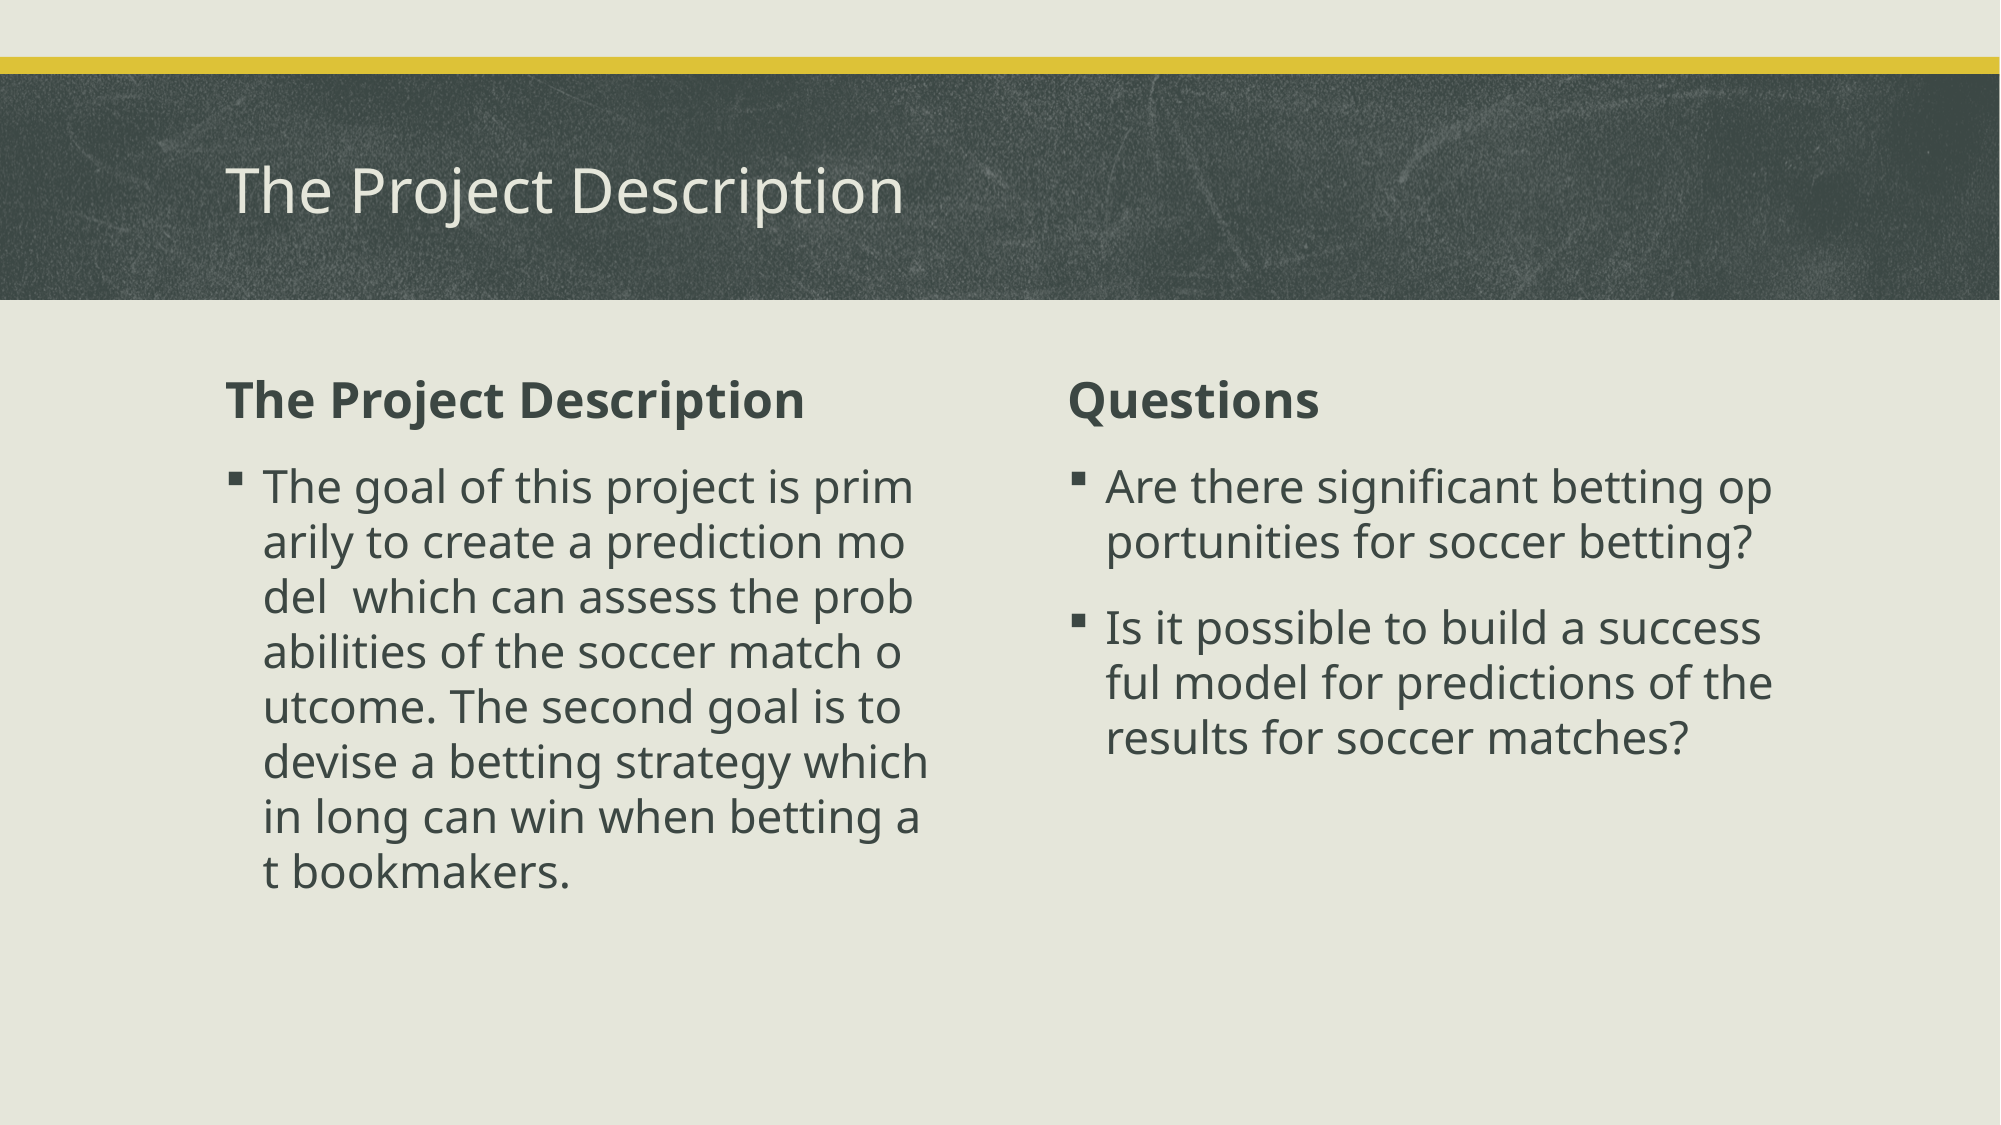

# The Project Description
The Project Description
Questions
The goal of this project is primarily to create a prediction model  which can assess the probabilities of the soccer match outcome. The second goal is to devise a betting strategy which in long can win when betting at bookmakers.
Are there significant betting opportunities for soccer betting?
Is it possible to build a successful model for predictions of the results for soccer matches?